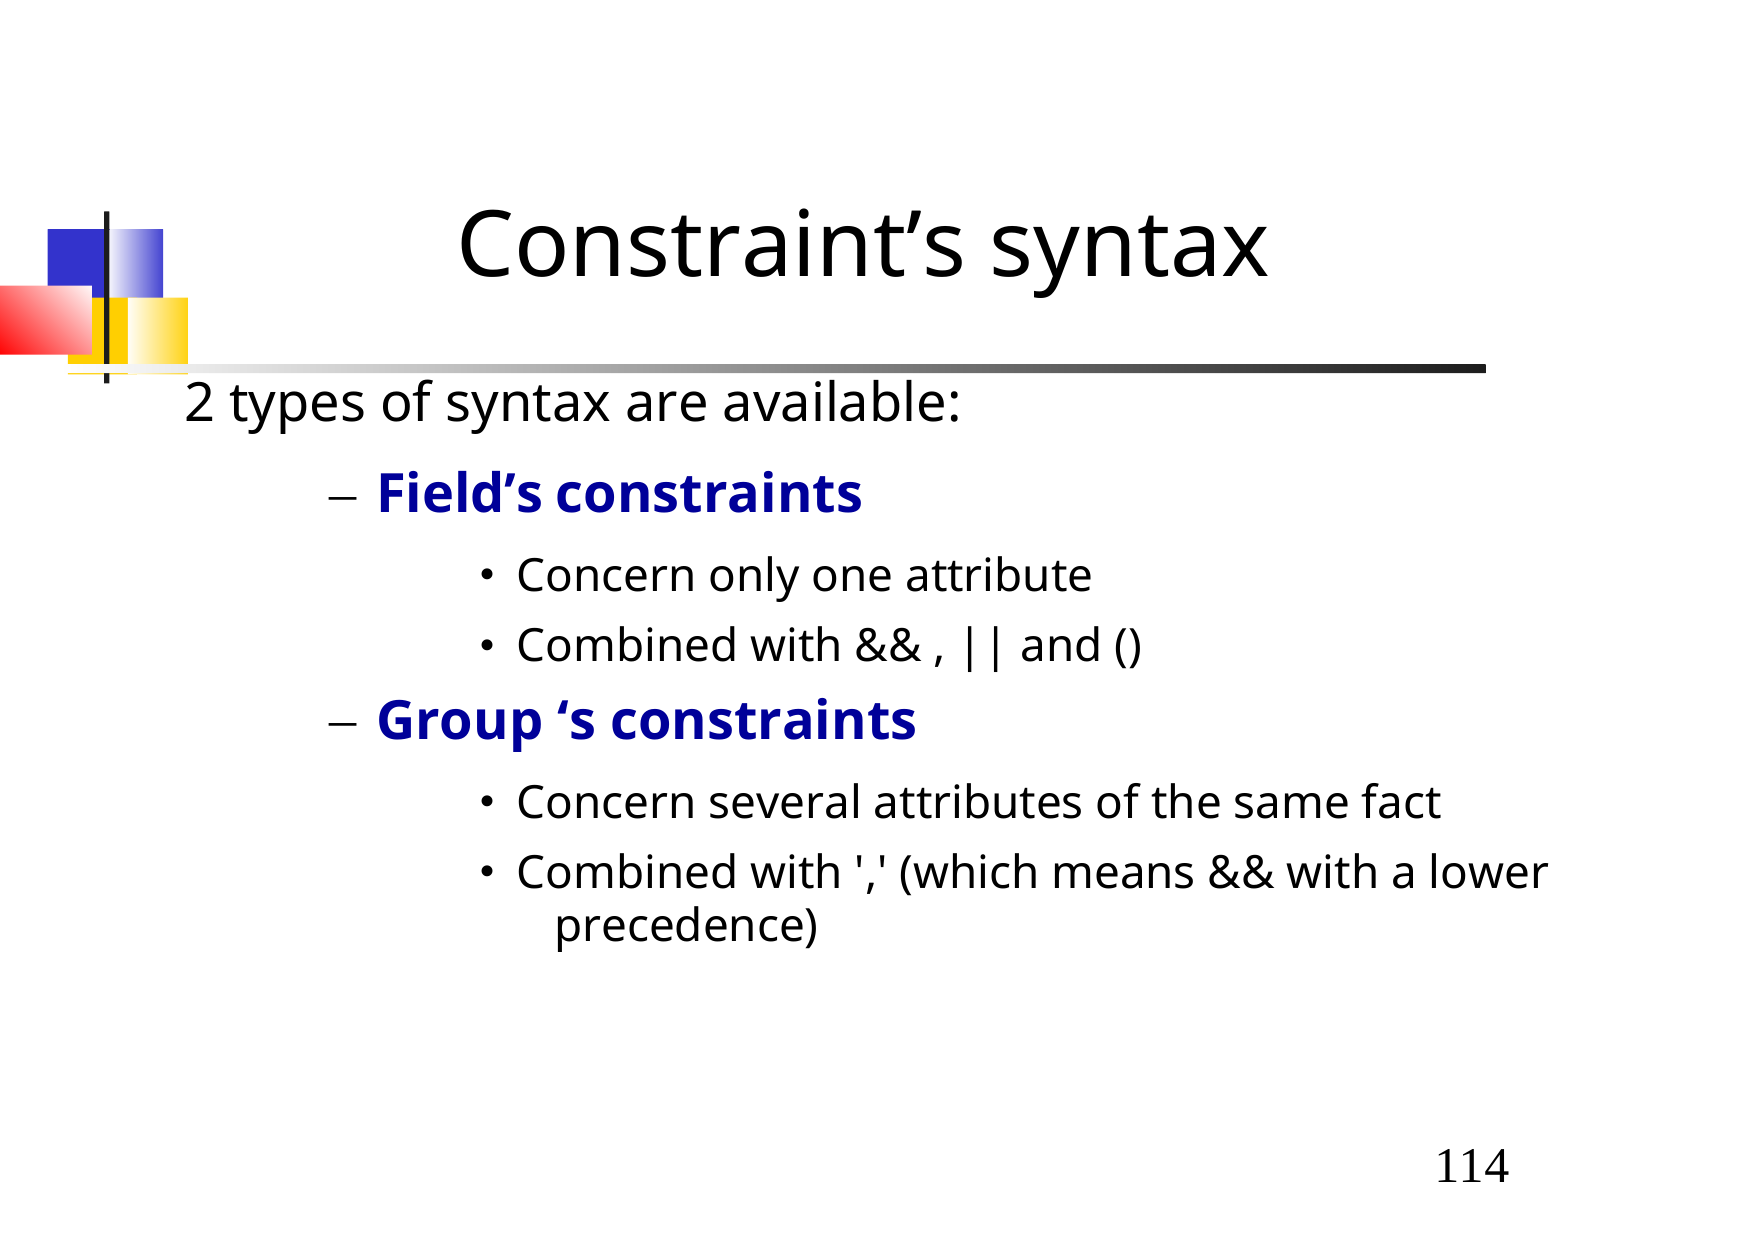

# Constraint’s syntax
2 types of syntax are available:
Field’s constraints
Concern only one attribute
Combined with && , || and ()
Group ‘s constraints
Concern several attributes of the same fact
Combined with ',' (which means && with a lower precedence)